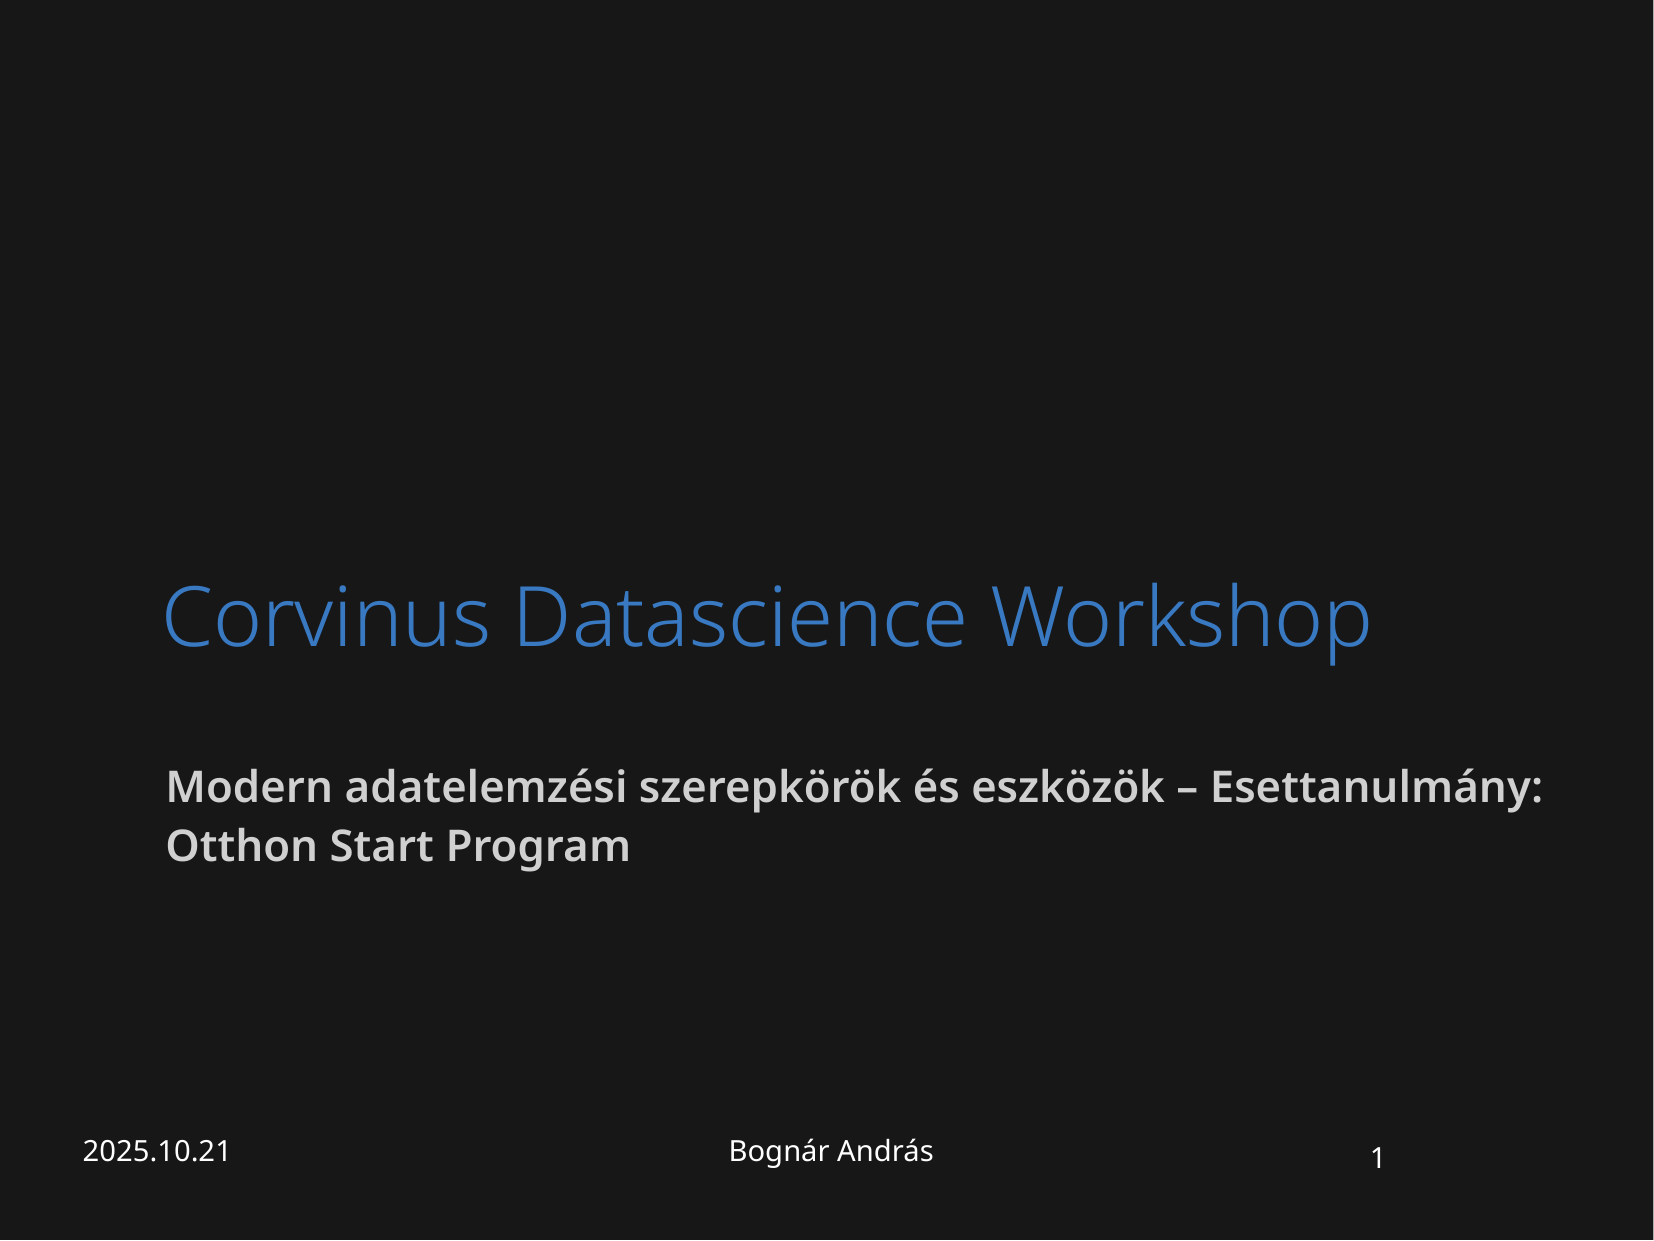

# Corvinus Datascience Workshop
Modern adatelemzési szerepkörök és eszközök – Esettanulmány: Otthon Start Program